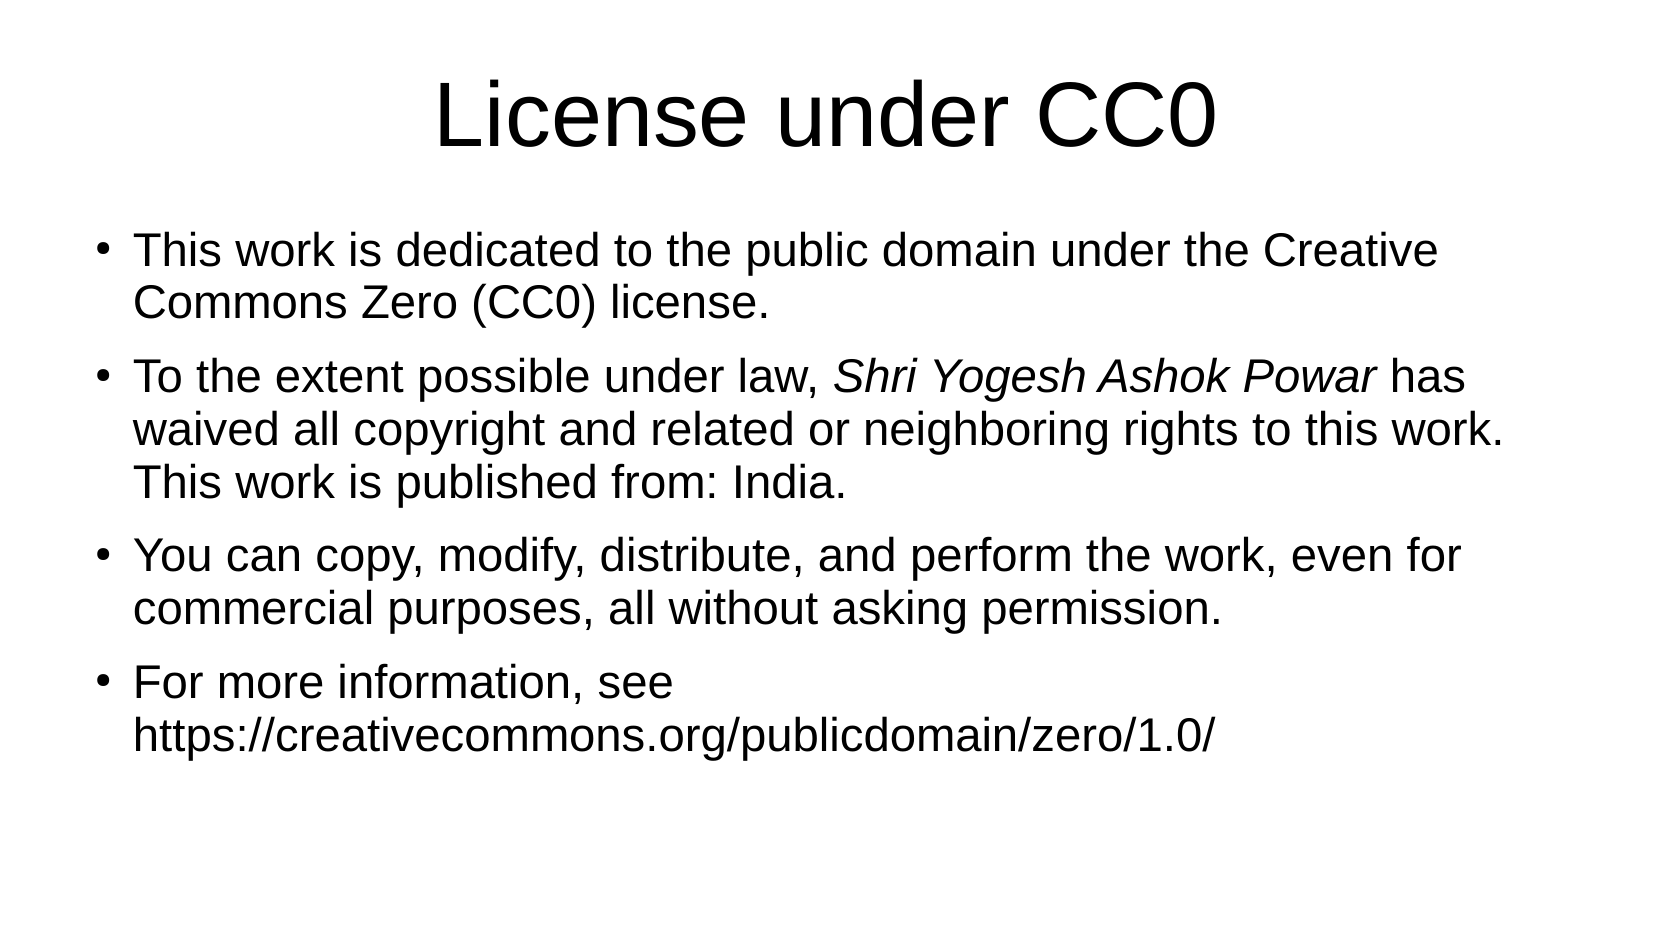

# License under CC0
This work is dedicated to the public domain under the Creative Commons Zero (CC0) license.
To the extent possible under law, Shri Yogesh Ashok Powar has waived all copyright and related or neighboring rights to this work. This work is published from: India.
You can copy, modify, distribute, and perform the work, even for commercial purposes, all without asking permission.
For more information, see https://creativecommons.org/publicdomain/zero/1.0/